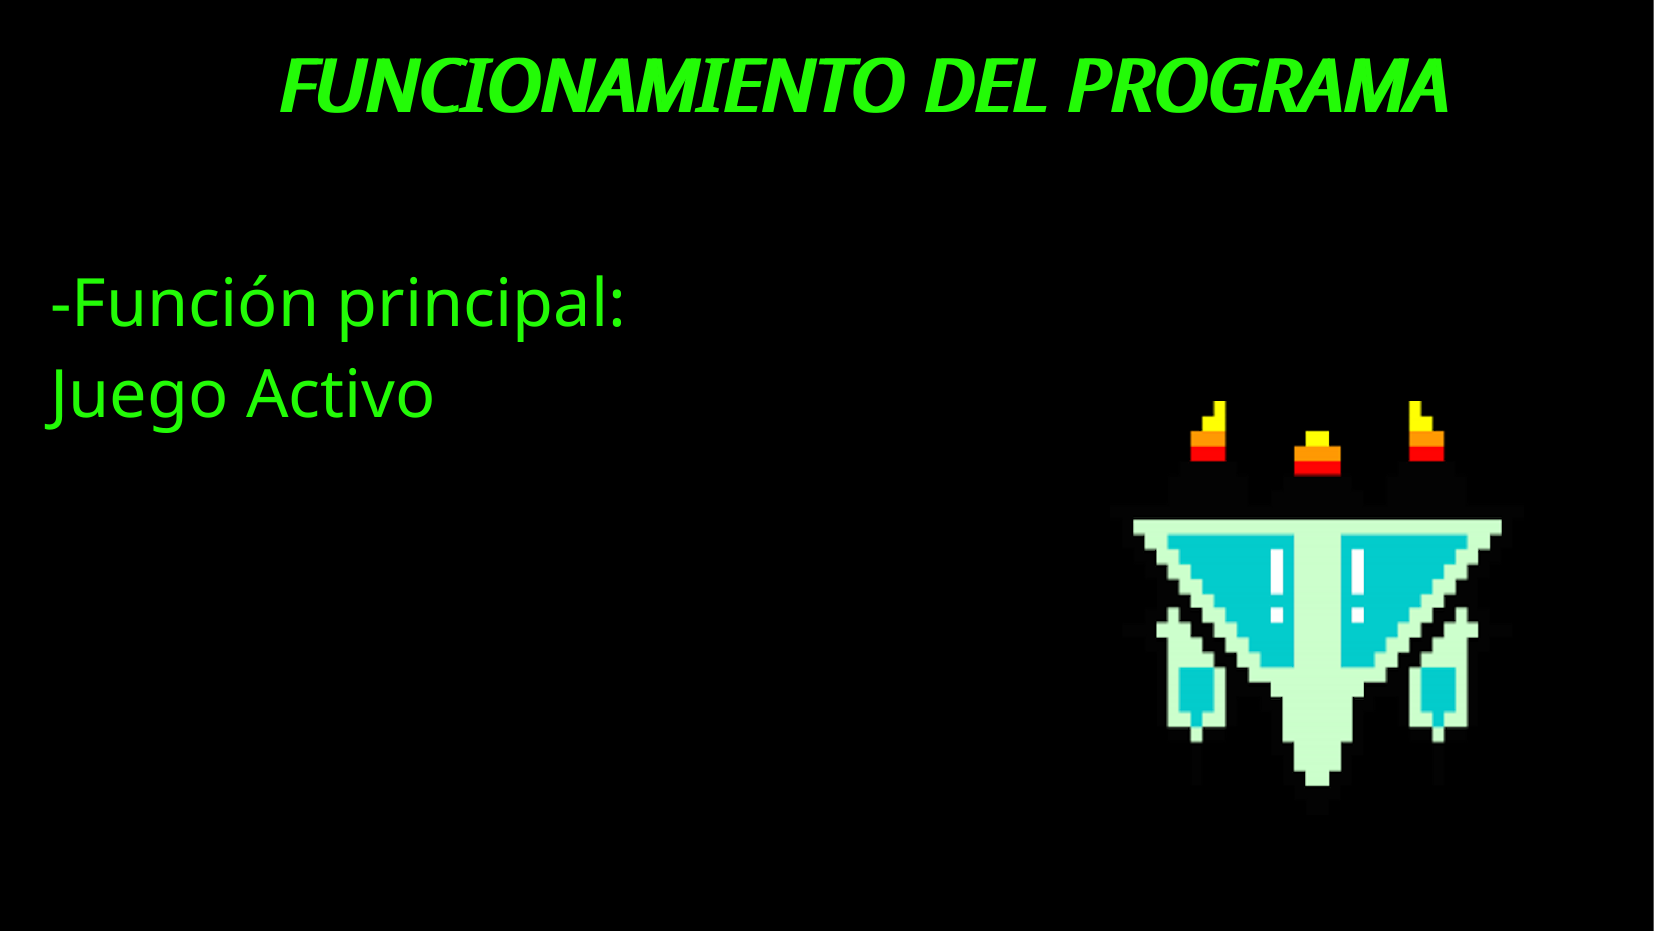

FUNCIONAMIENTO DEL PROGRAMA
FUNCIONAMIENTO DEL PROGRAMA
-Función principal:
Juego Activo